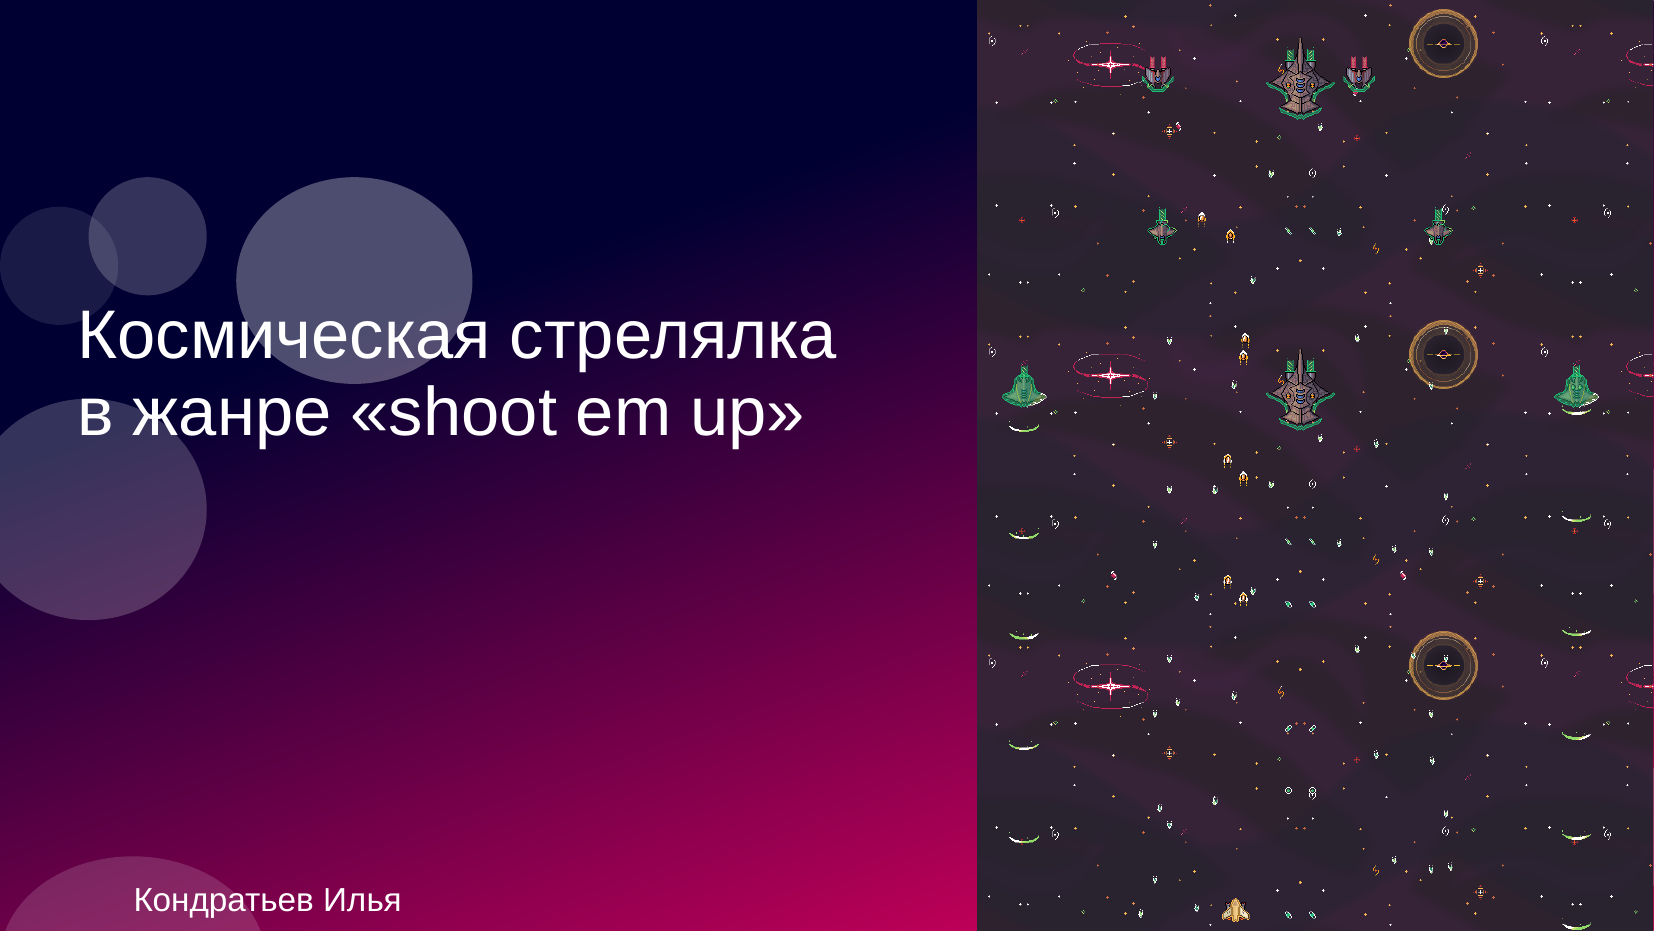

# Космическая стрелялка в жанре «shoot em up»
Кондратьев Илья